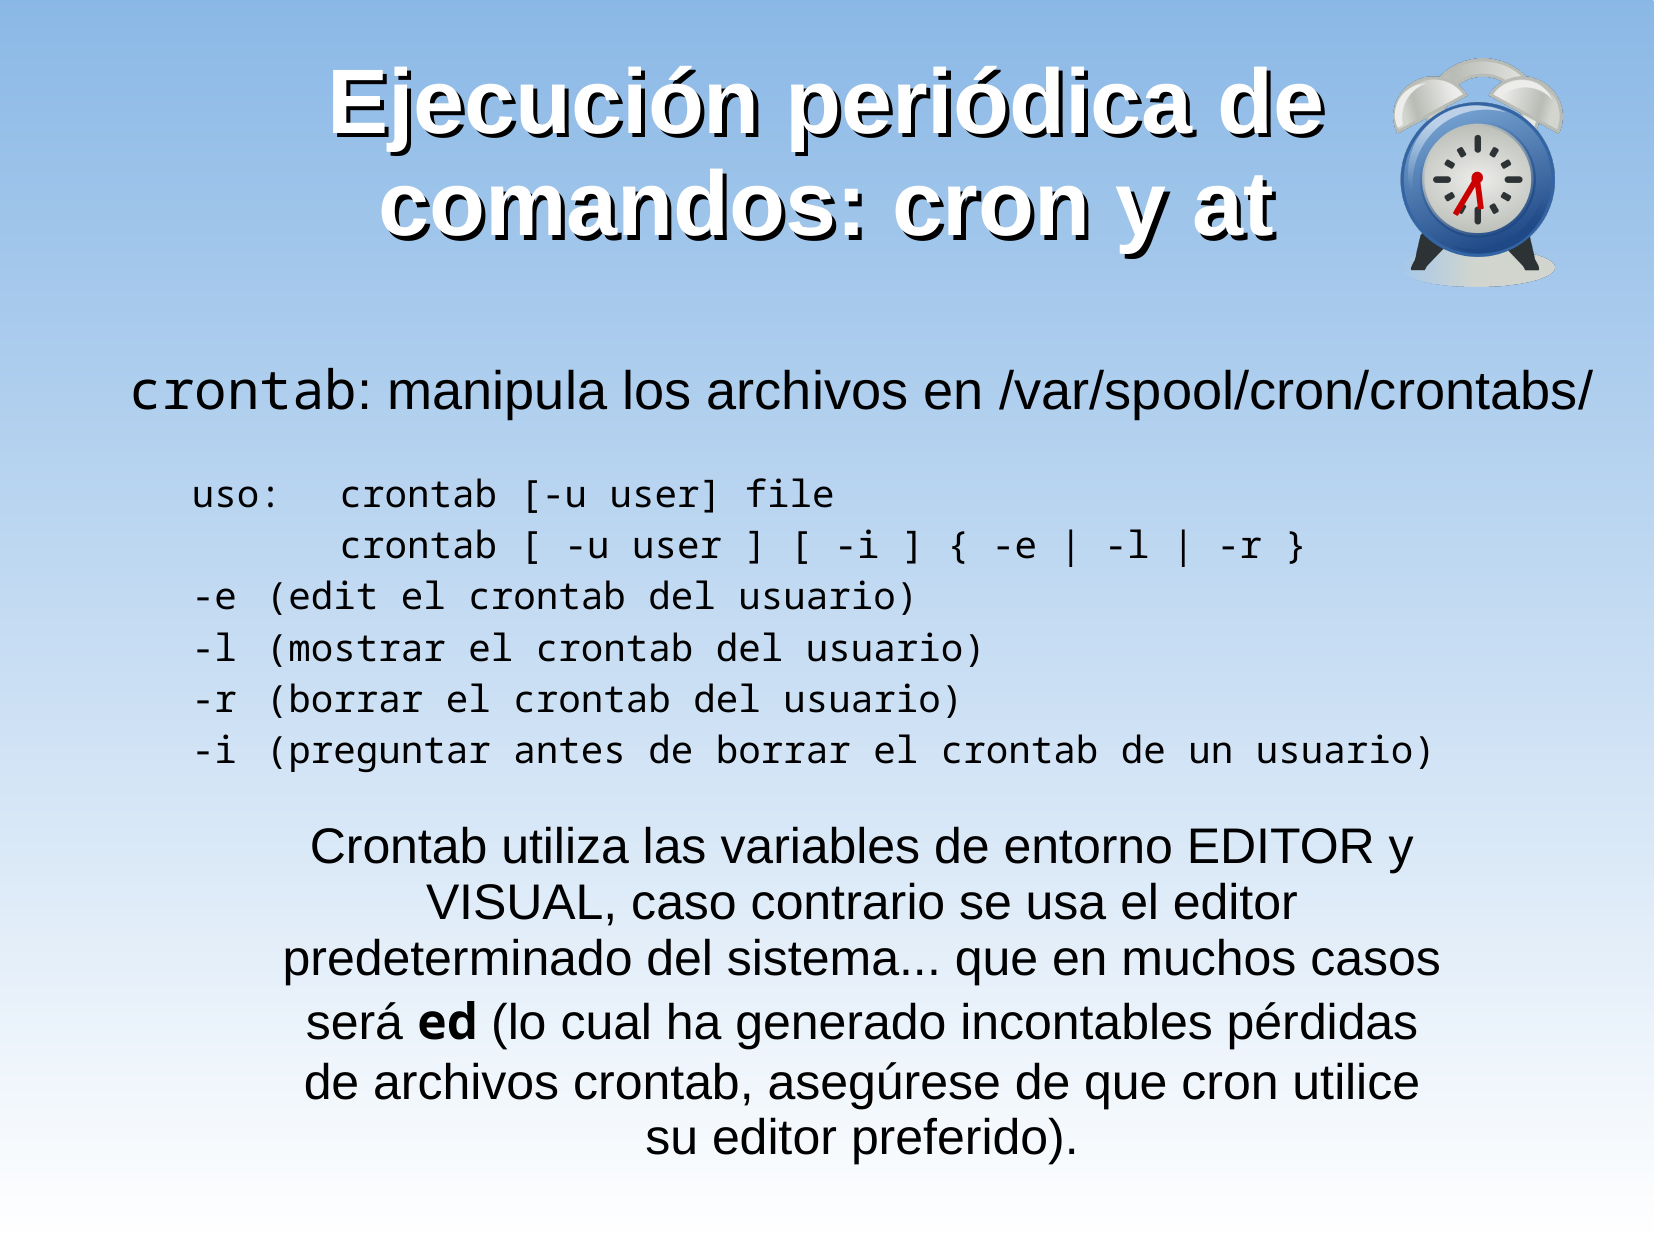

# Ejecución periódica de comandos: cron y at
crontab: manipula los archivos en /var/spool/cron/crontabs/
uso:	crontab [-u user] file
		crontab [ -u user ] [ -i ] { -e | -l | -r }
-e	(edit el crontab del usuario)
-l	(mostrar el crontab del usuario)
-r	(borrar el crontab del usuario)
-i	(preguntar antes de borrar el crontab de un usuario)
Crontab utiliza las variables de entorno EDITOR y VISUAL, caso contrario se usa el editor predeterminado del sistema... que en muchos casos será ed (lo cual ha generado incontables pérdidas de archivos crontab, asegúrese de que cron utilice su editor preferido).